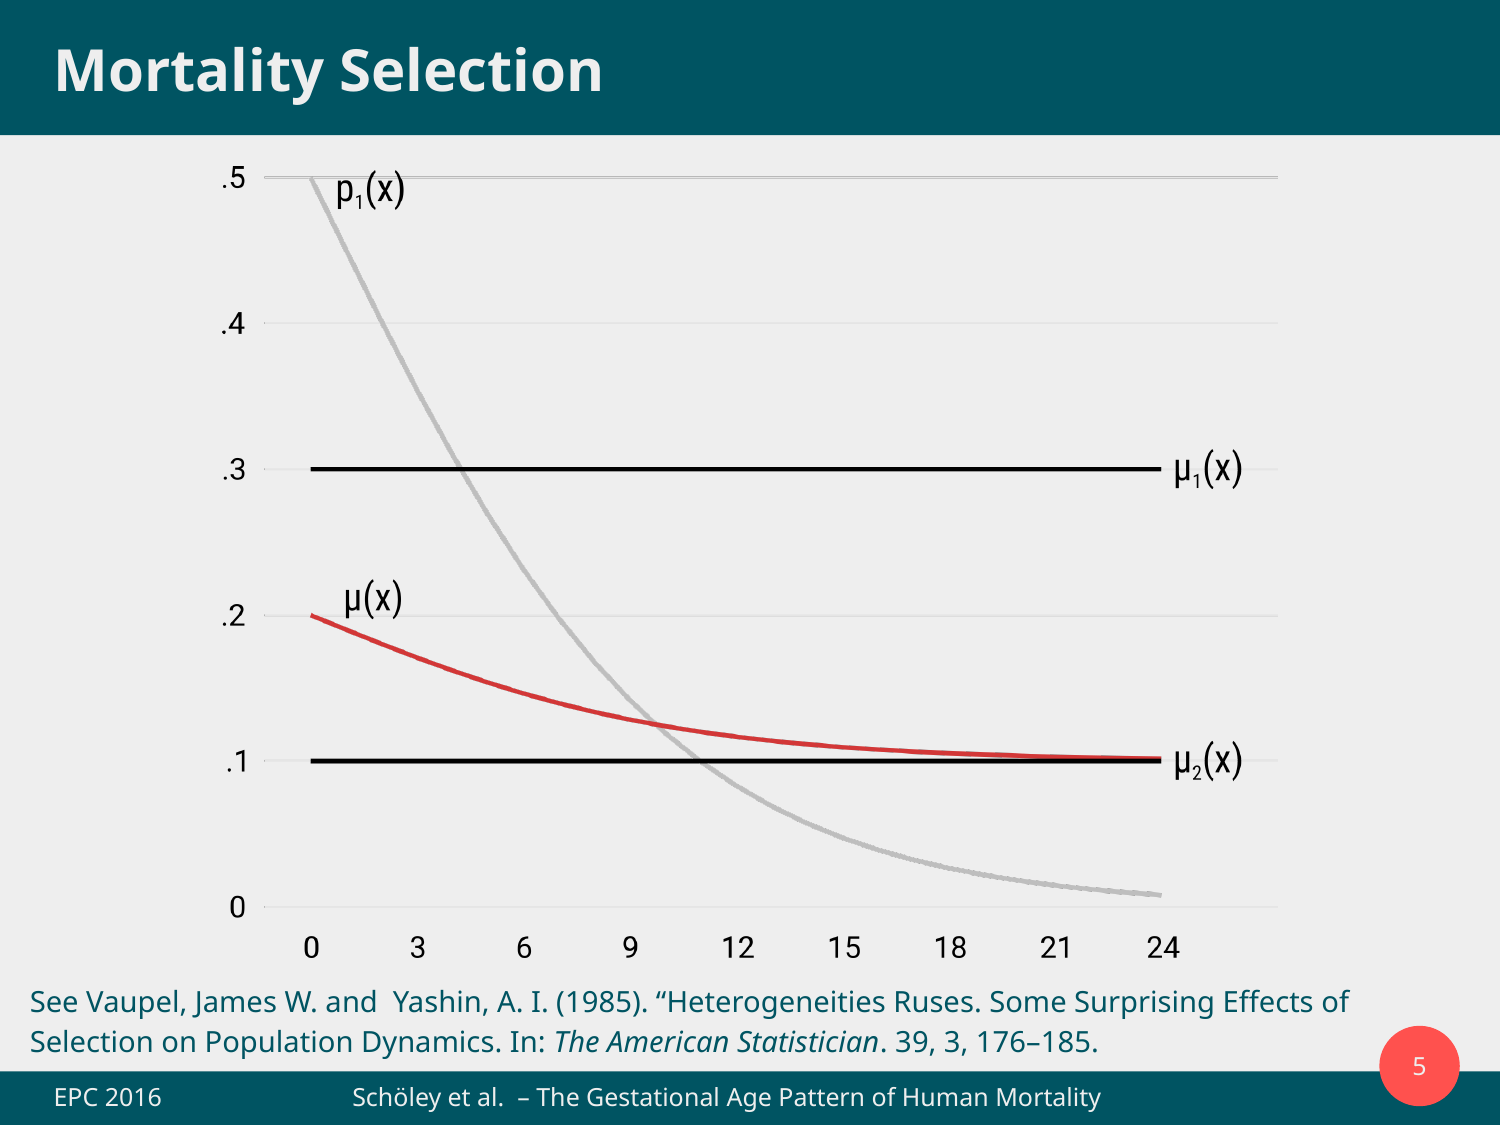

# Mortality Selection
See Vaupel, James W. and Yashin, A. I. (1985). “Heterogeneities Ruses. Some Surprising Effects of Selection on Population Dynamics. In: The American Statistician. 39, 3, 176–185.
5
EPC 2016
Schöley et al. – The Gestational Age Pattern of Human Mortality